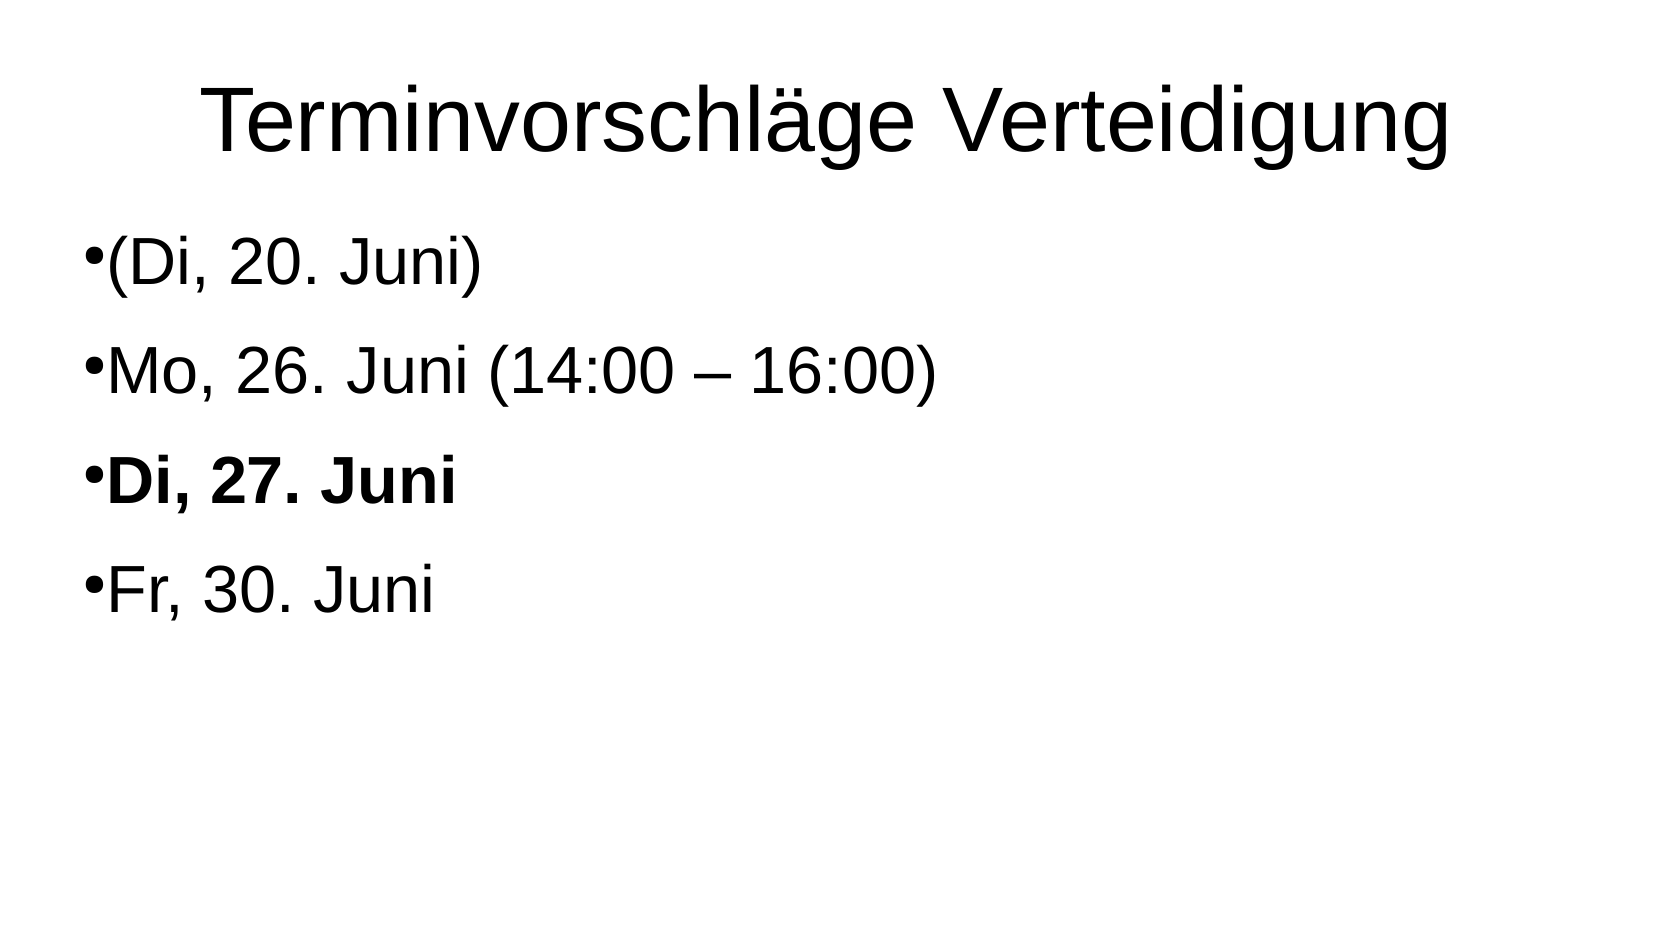

# Terminvorschläge Verteidigung
(Di, 20. Juni)
Mo, 26. Juni (14:00 – 16:00)
Di, 27. Juni
Fr, 30. Juni